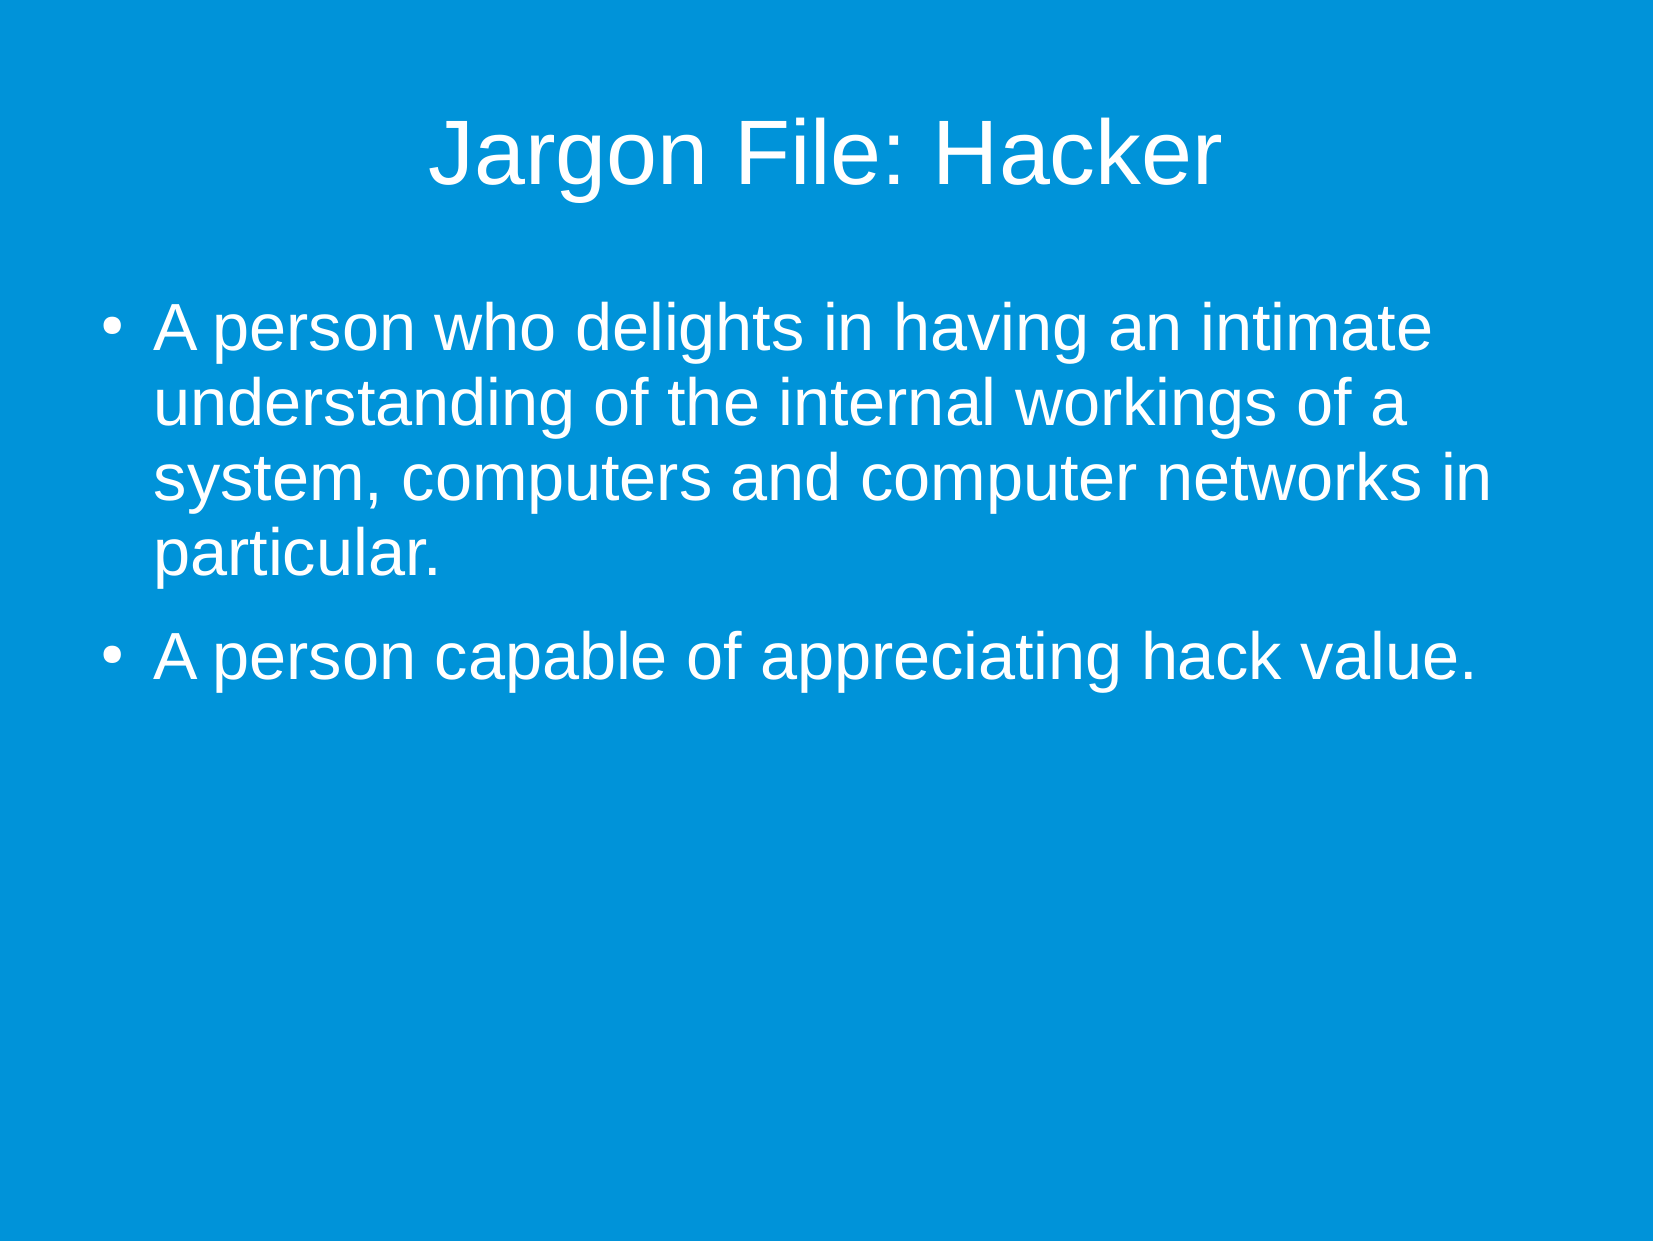

# Jargon File: Hacker
A person who delights in having an intimate understanding of the internal workings of a system, computers and computer networks in particular.
A person capable of appreciating hack value.